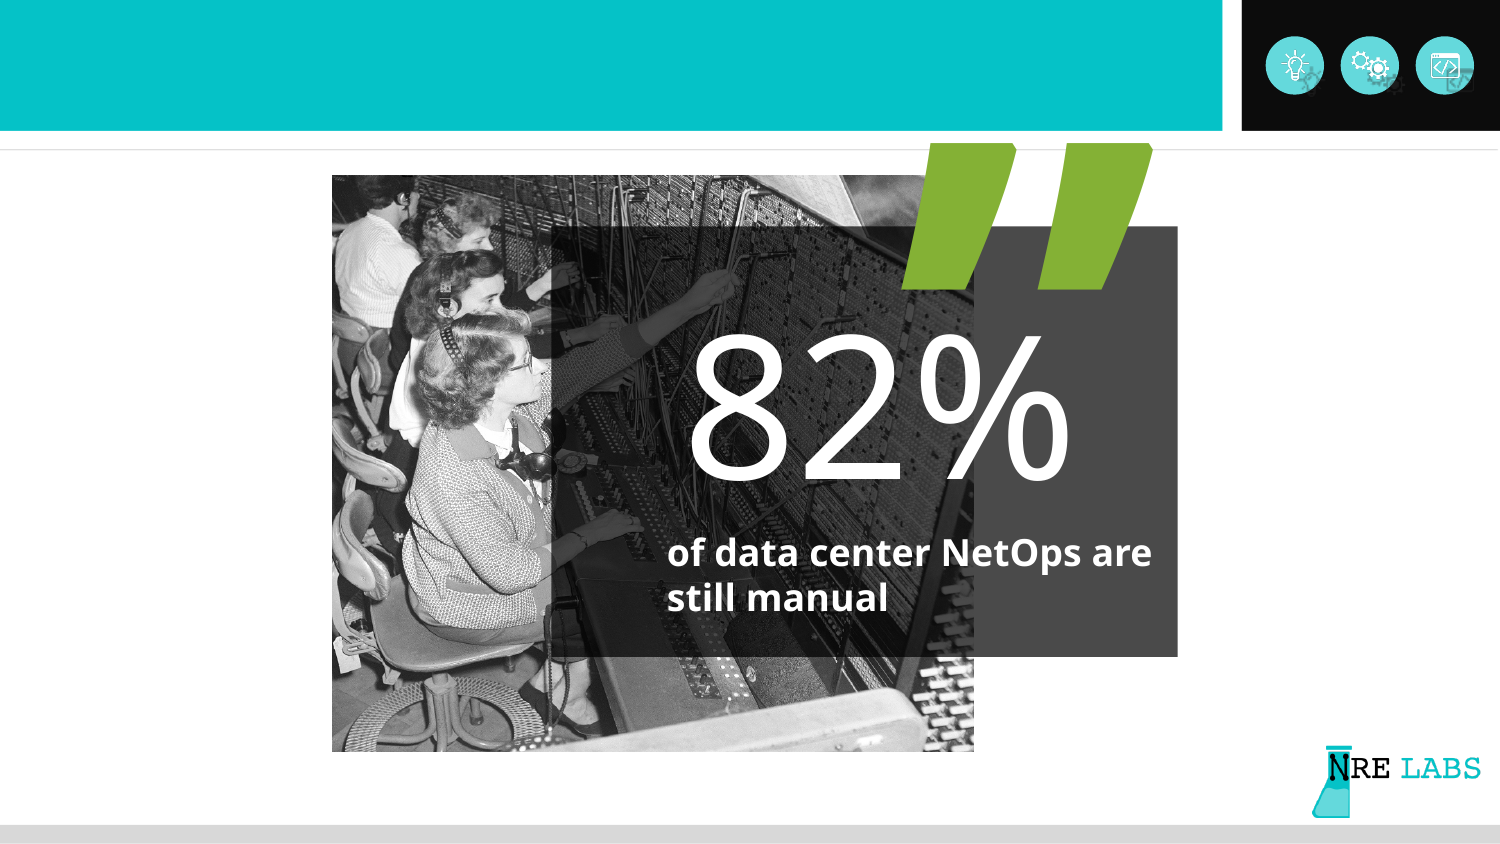

”
of data center NetOps are still manual
82%
#